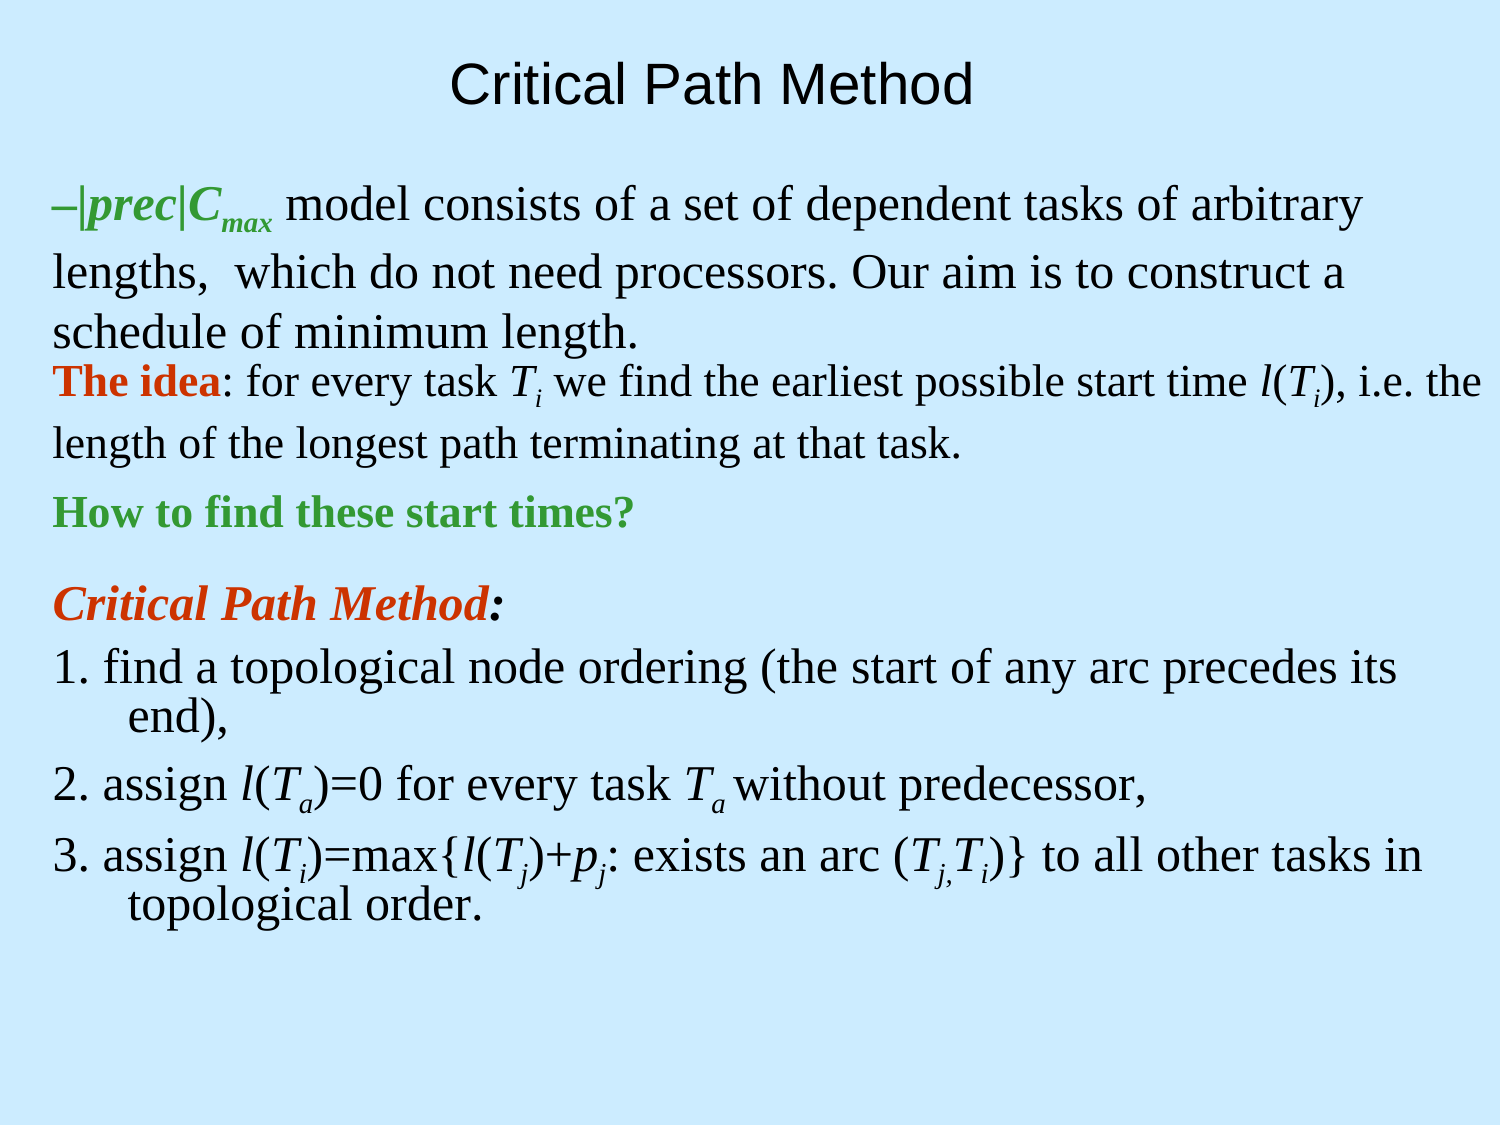

# Critical Path Method
–|prec|Cmax model consists of a set of dependent tasks of arbitrary lengths, which do not need processors. Our aim is to construct a schedule of minimum length.
The idea: for every task Ti we find the earliest possible start time l(Ti), i.e. the length of the longest path terminating at that task.
How to find these start times?
Critical Path Method:
1. find a topological node ordering (the start of any arc precedes its end),
2. assign l(Ta)=0 for every task Ta without predecessor,
3. assign l(Ti)=max{l(Tj)+pj: exists an arc (Tj,Ti)} to all other tasks in topological order.